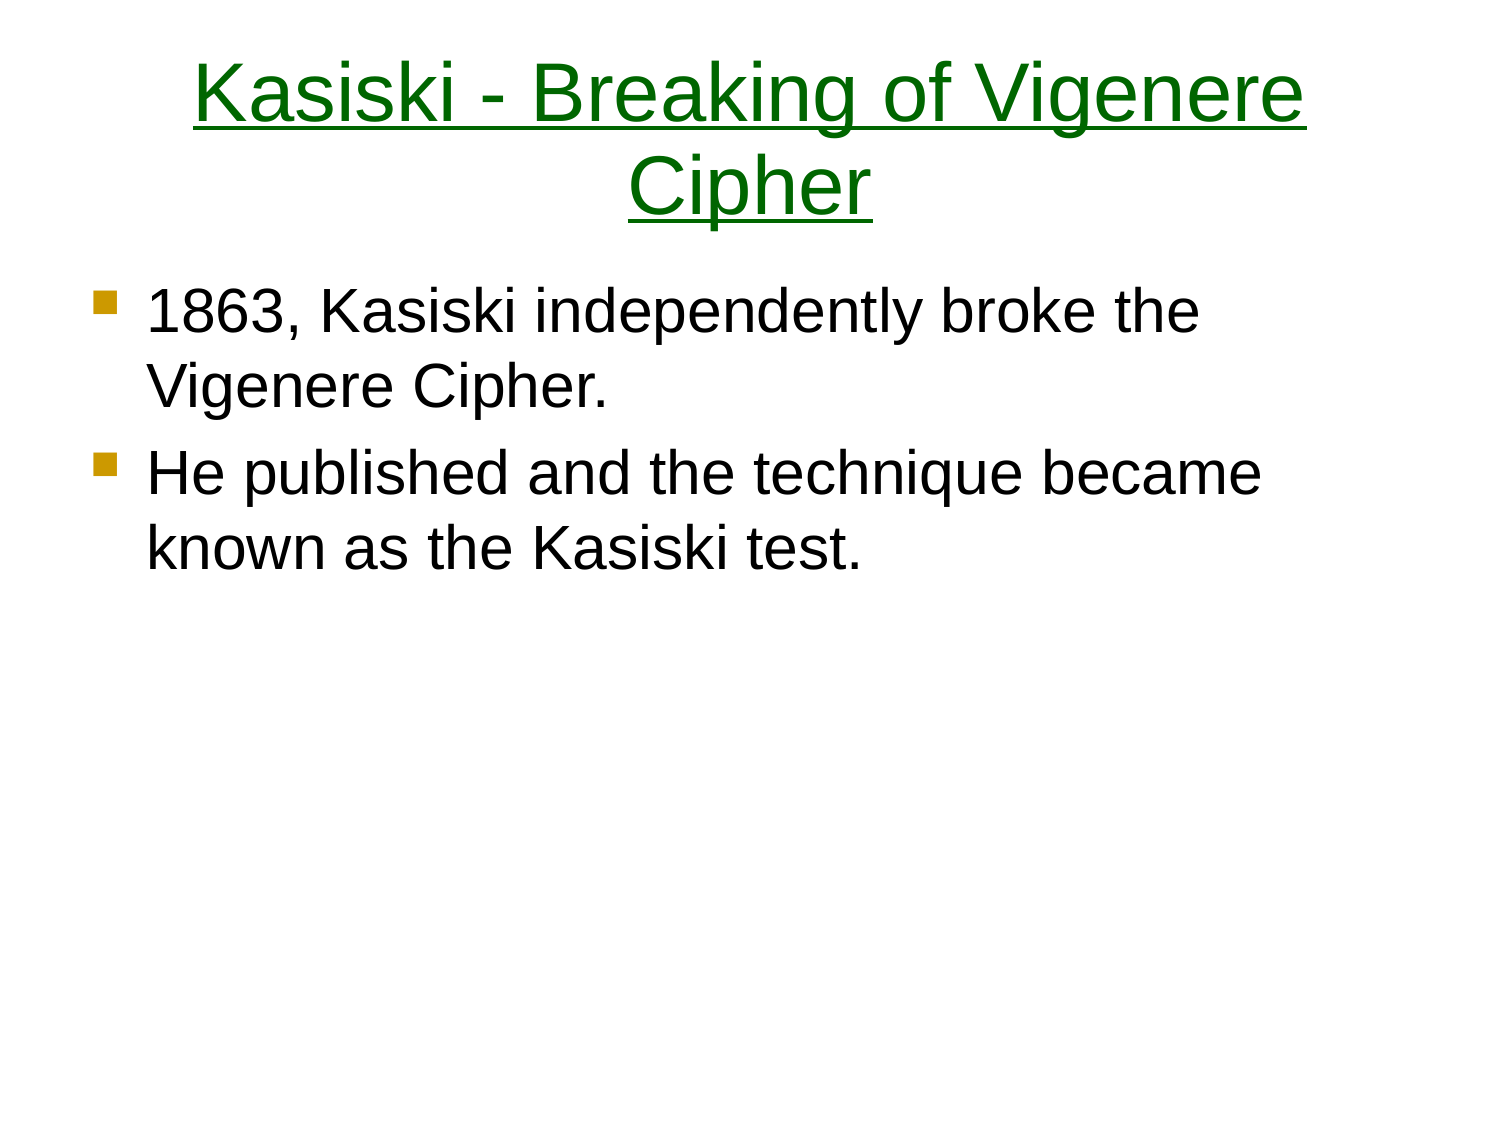

# Kasiski - Breaking of Vigenere Cipher
1863, Kasiski independently broke the Vigenere Cipher.
He published and the technique became known as the Kasiski test.